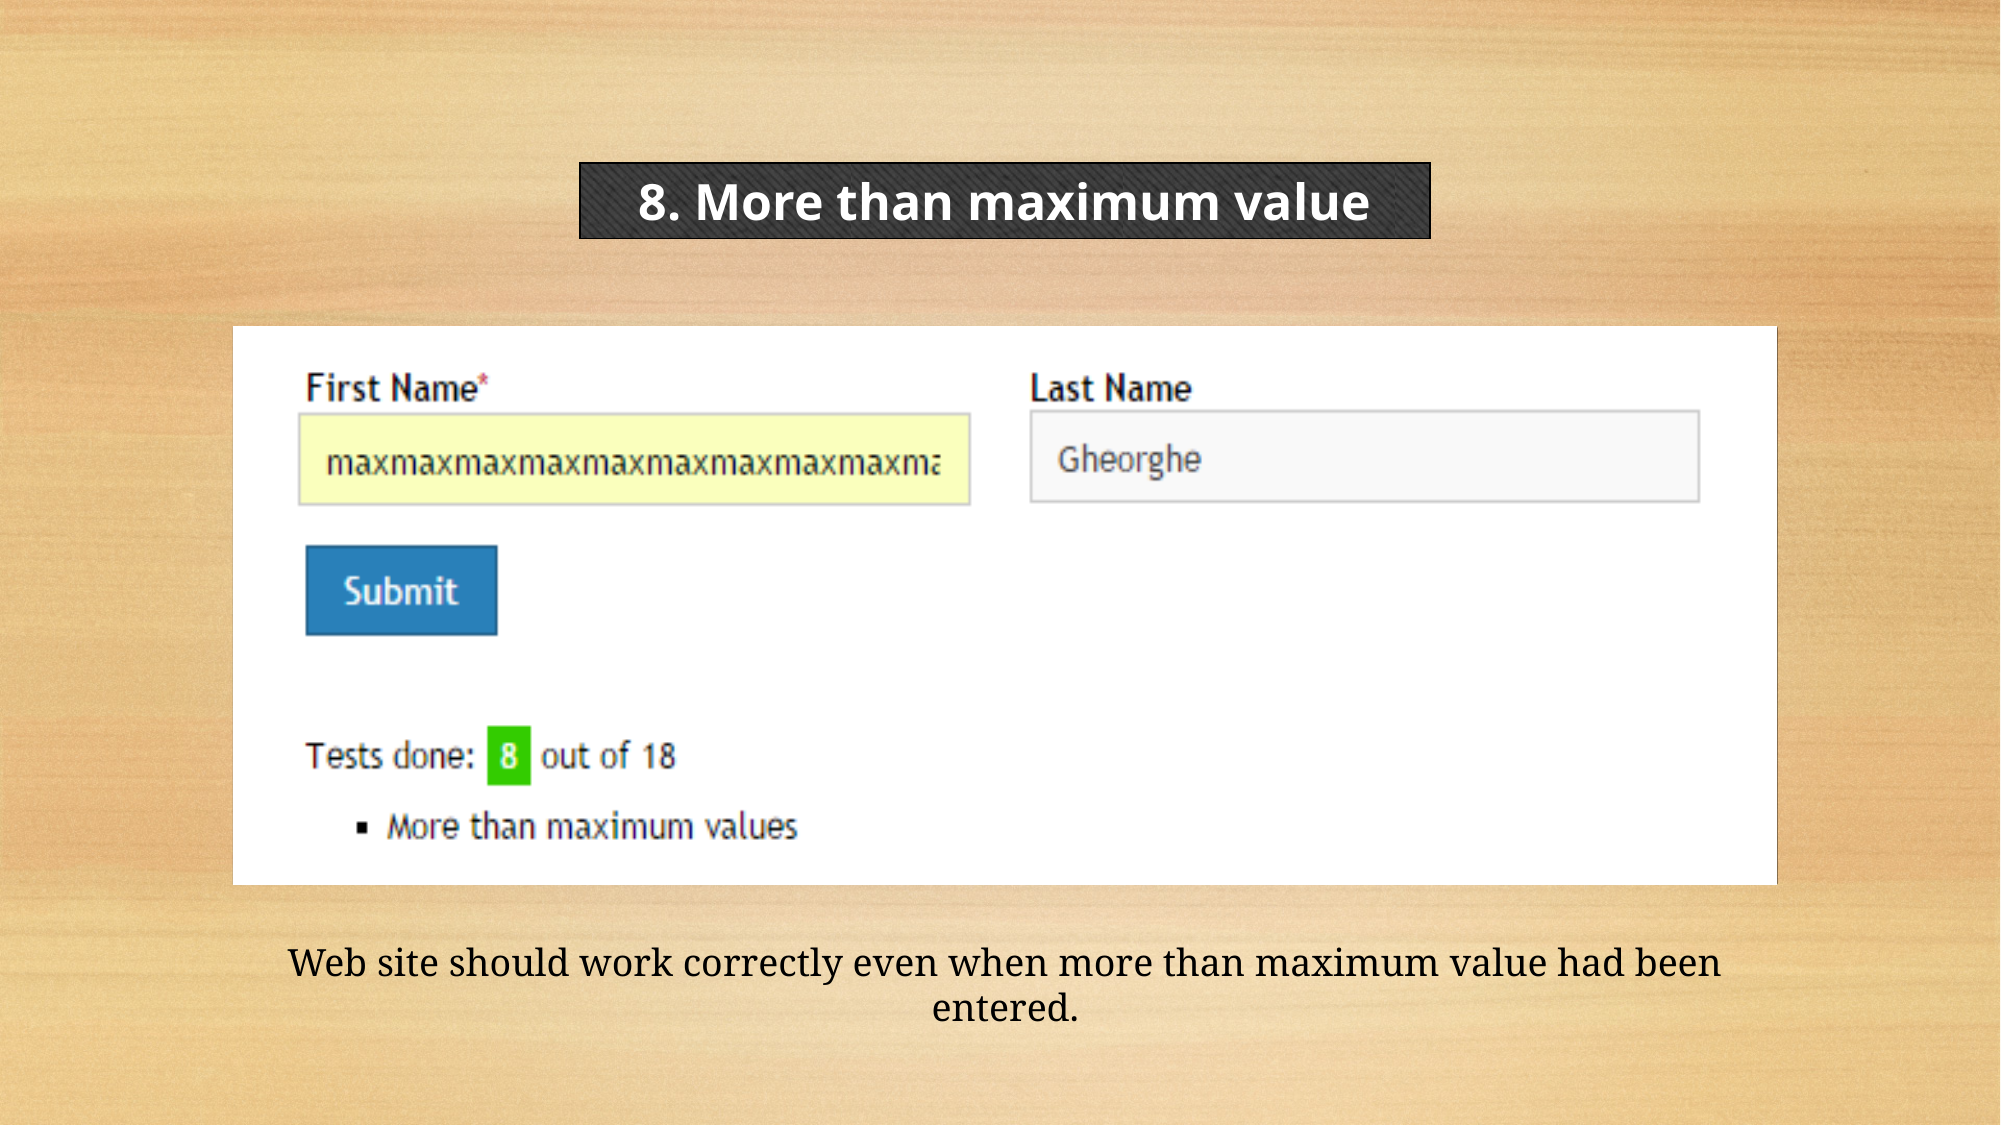

8. More than maximum value
Web site should work correctly even when more than maximum value had been entered.